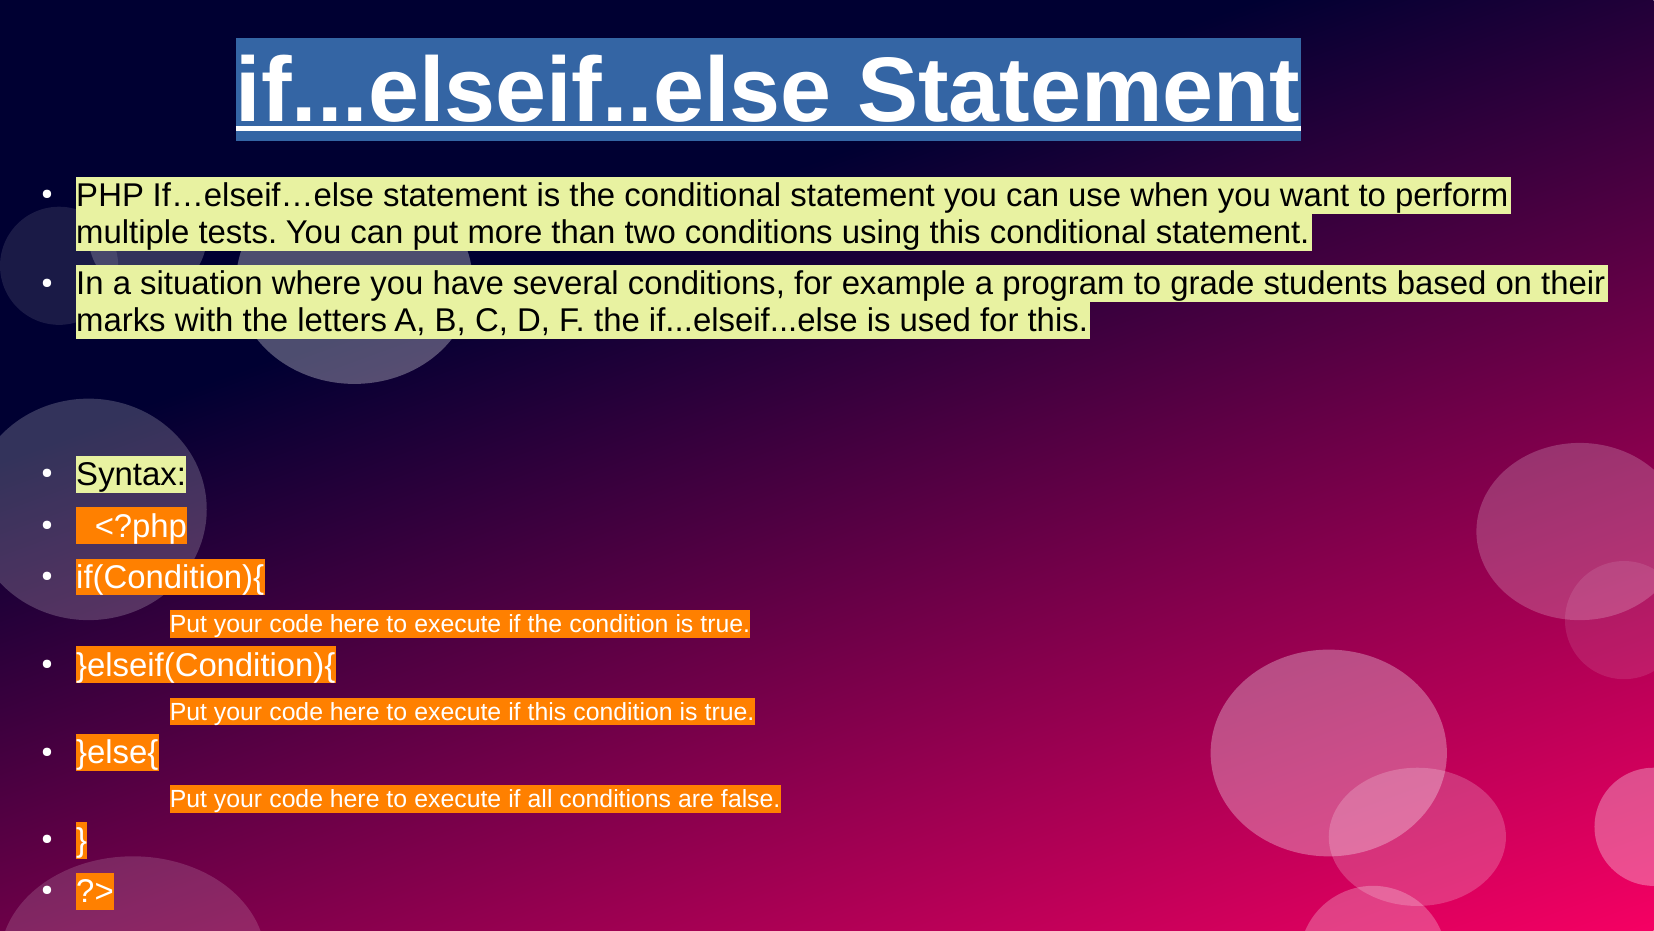

# if...elseif..else Statement
PHP If…elseif…else statement is the conditional statement you can use when you want to perform multiple tests. You can put more than two conditions using this conditional statement.
In a situation where you have several conditions, for example a program to grade students based on their marks with the letters A, B, C, D, F. the if...elseif...else is used for this.
Syntax:
 <?php
if(Condition){
Put your code here to execute if the condition is true.
}elseif(Condition){
Put your code here to execute if this condition is true.
}else{
Put your code here to execute if all conditions are false.
}
?>